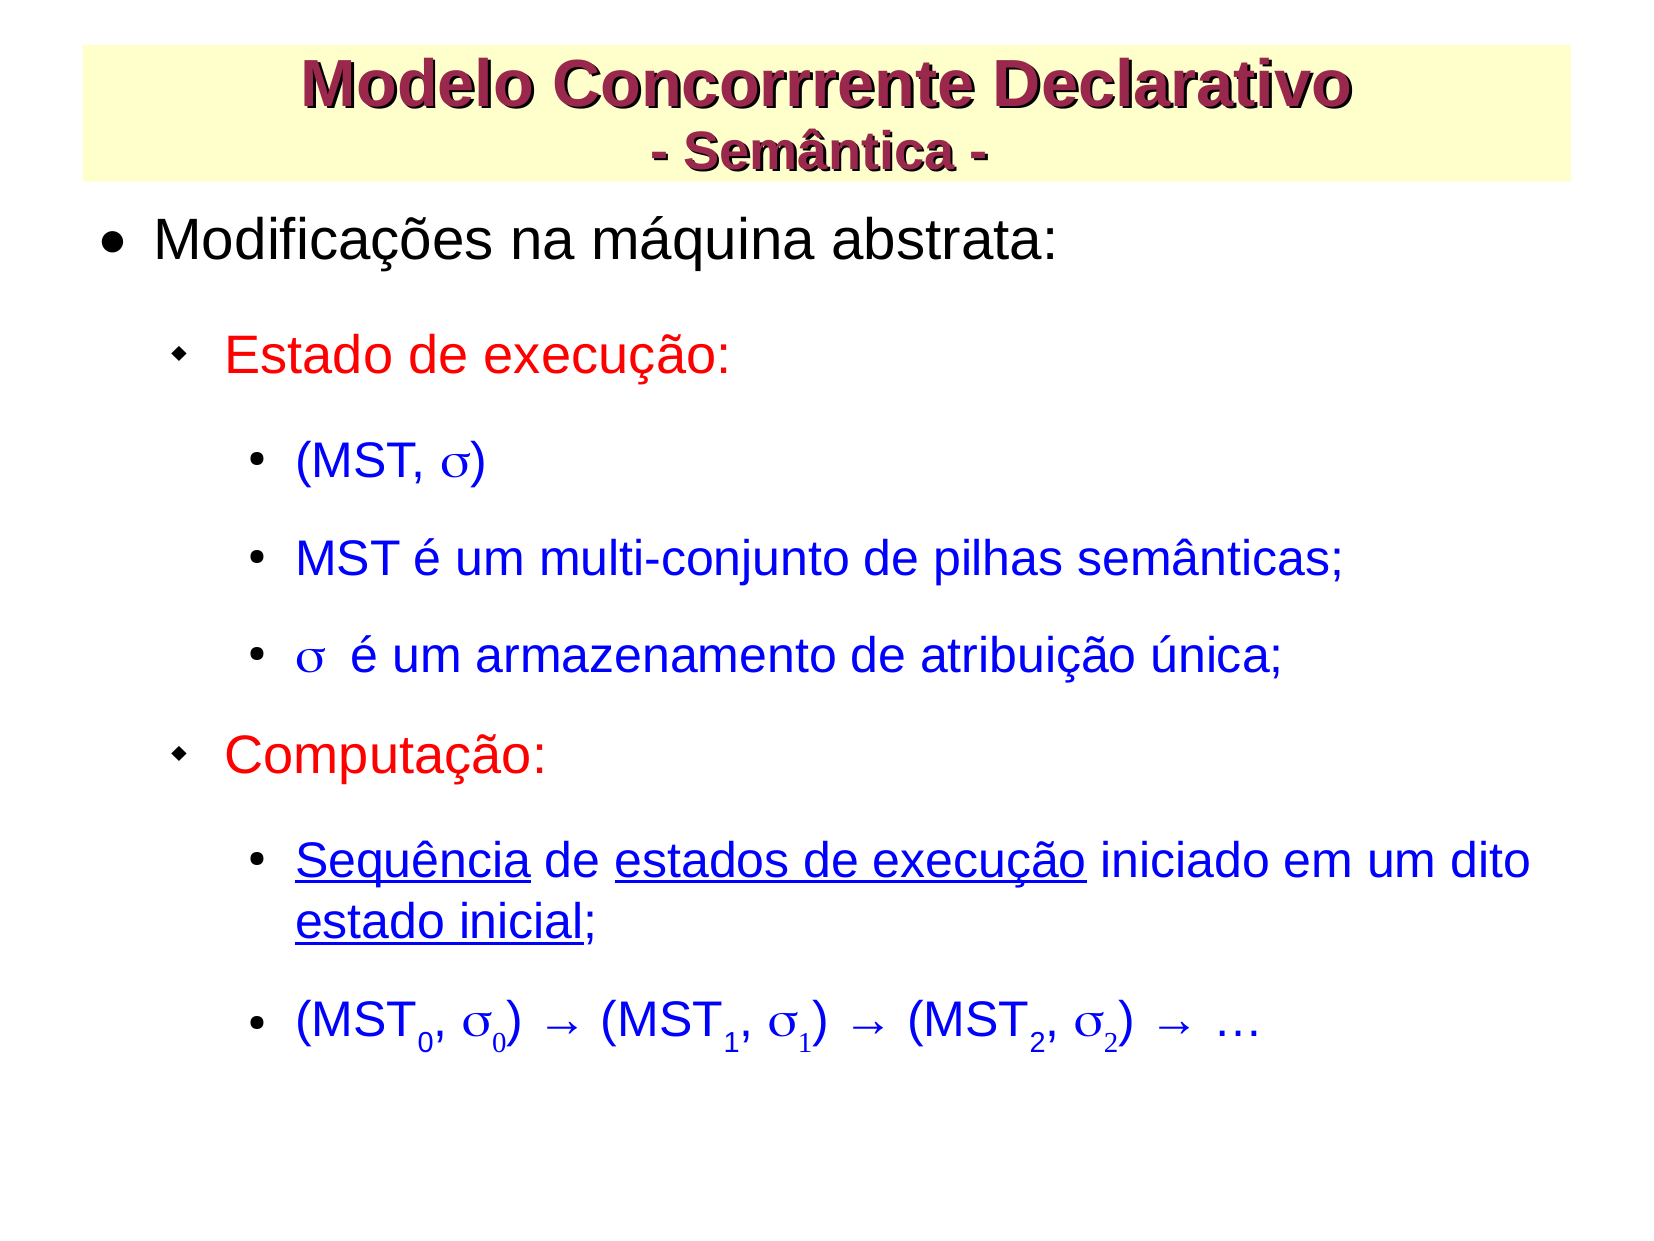

# Modelo Concorrrente Declarativo - Semântica -
Modificações na máquina abstrata:
Estado de execução:
(MST, )
MST é um multi-conjunto de pilhas semânticas;
 é um armazenamento de atribuição única;
Computação:
Sequência de estados de execução iniciado em um dito estado inicial;
(MST0, 0) → (MST1, 1) → (MST2, 2) → …